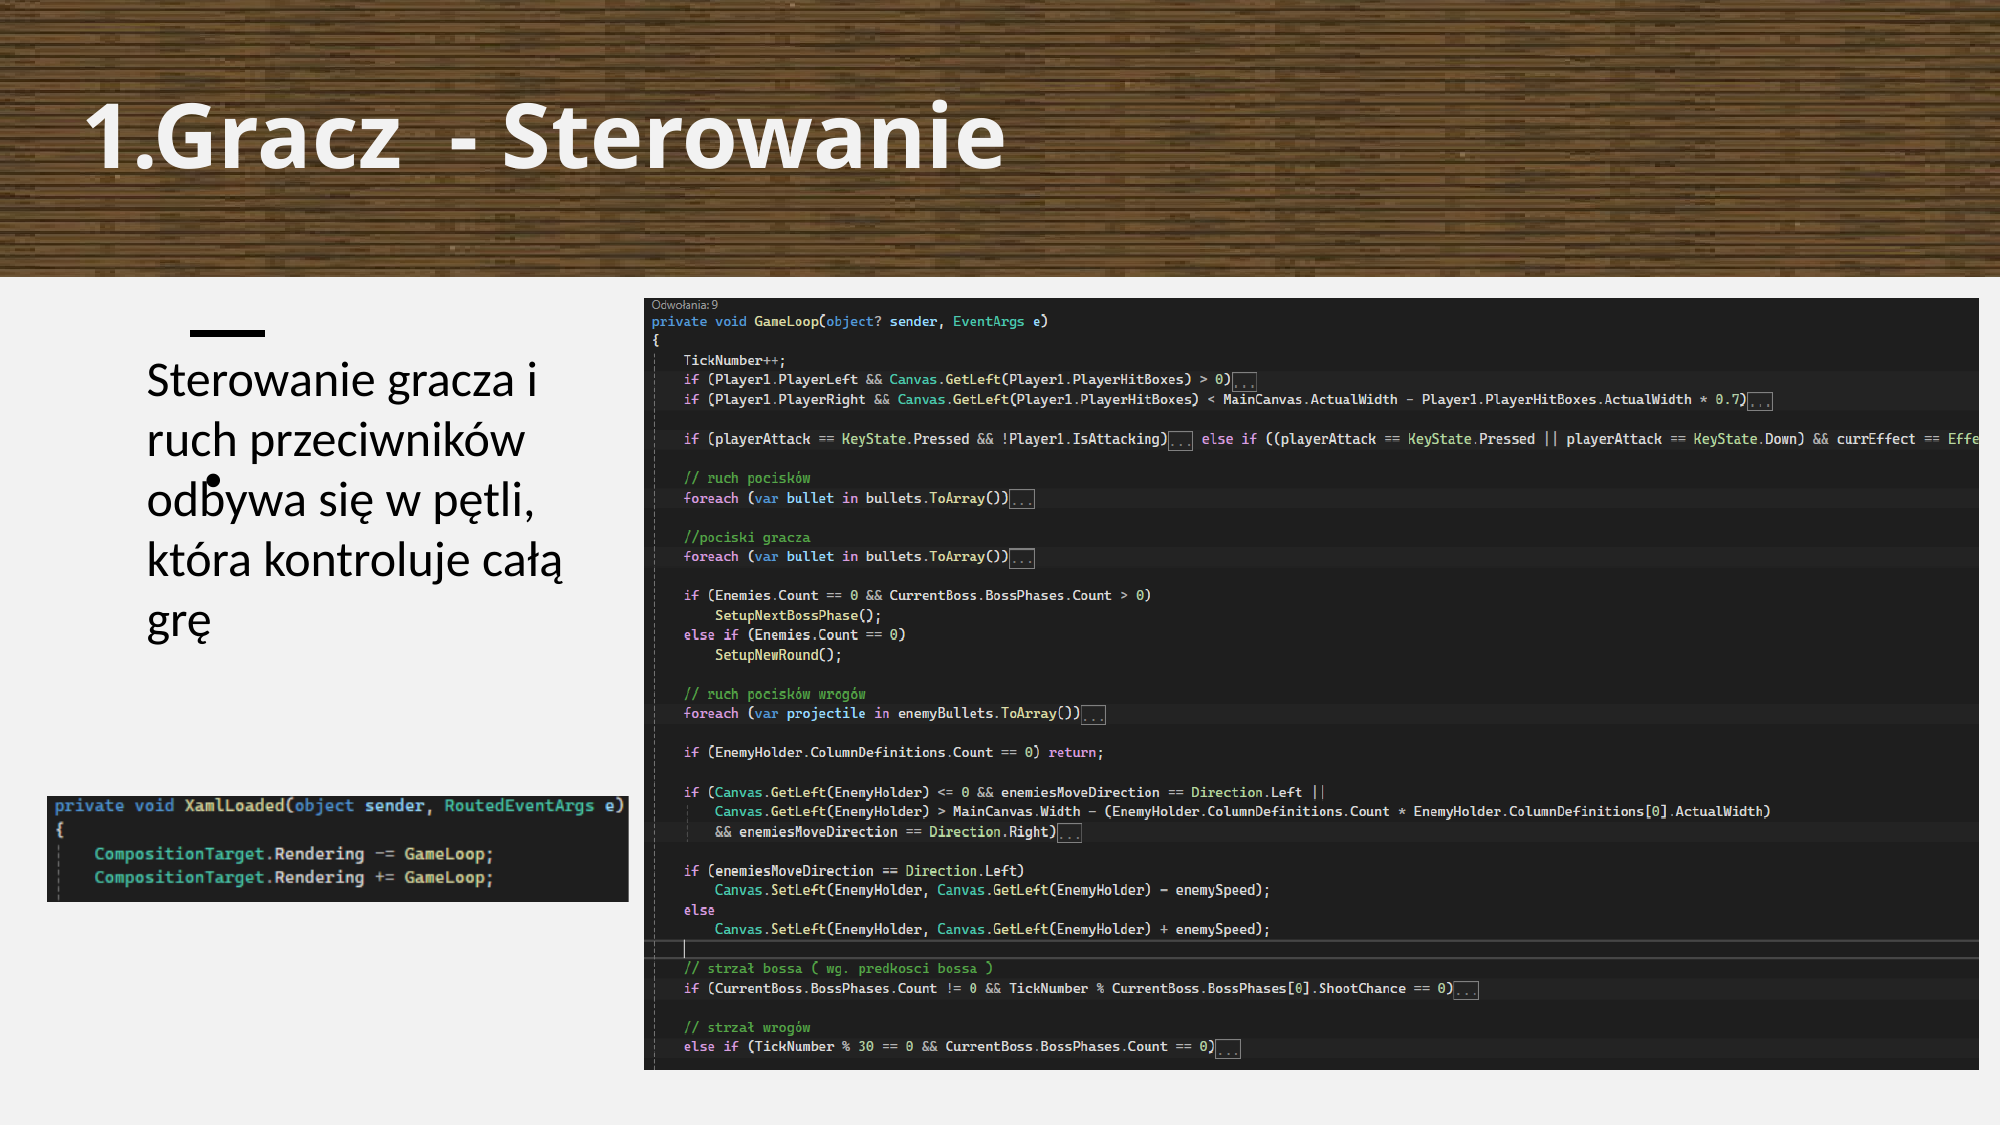

1.Gracz - Sterowanie
Sterowanie gracza i ruch przeciwników odbywa się w pętli, która kontroluje całą grę
#